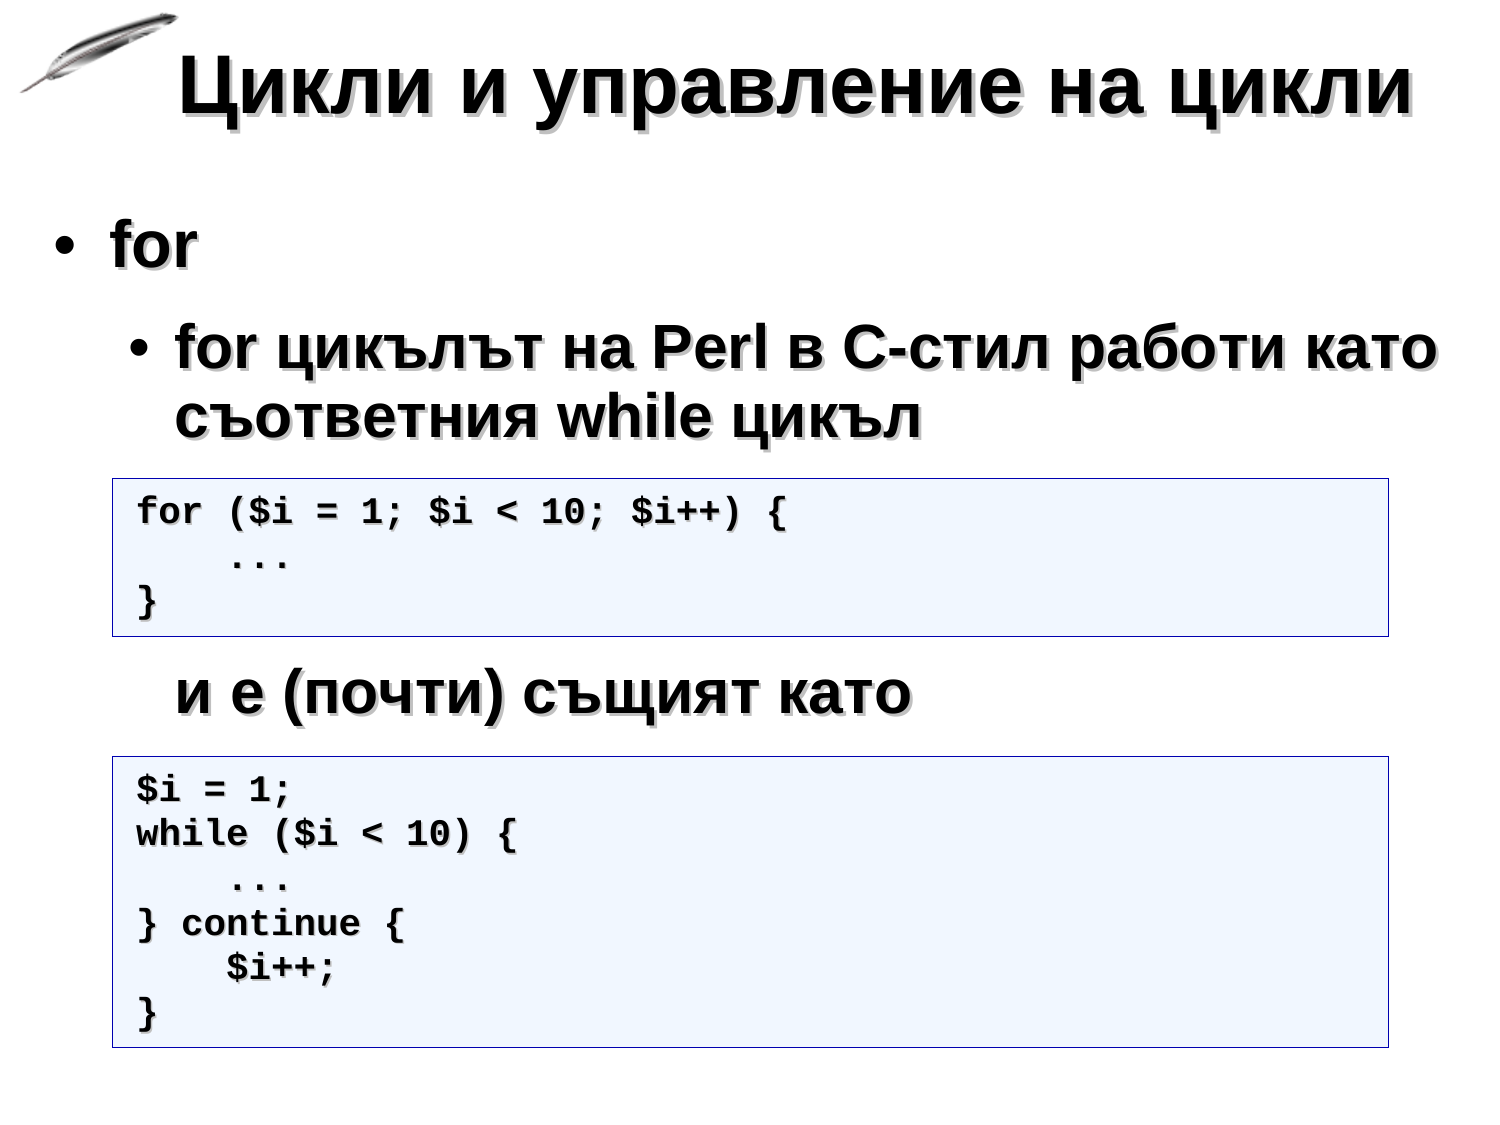

# Цикли и управление на цикли
for
for цикълът на Perl в C-стил работи като съответния while цикъл
и е (почти) същият като
for ($i = 1; $i < 10; $i++) {
 ...
}
$i = 1;
while ($i < 10) {
 ...
} continue {
 $i++;
}